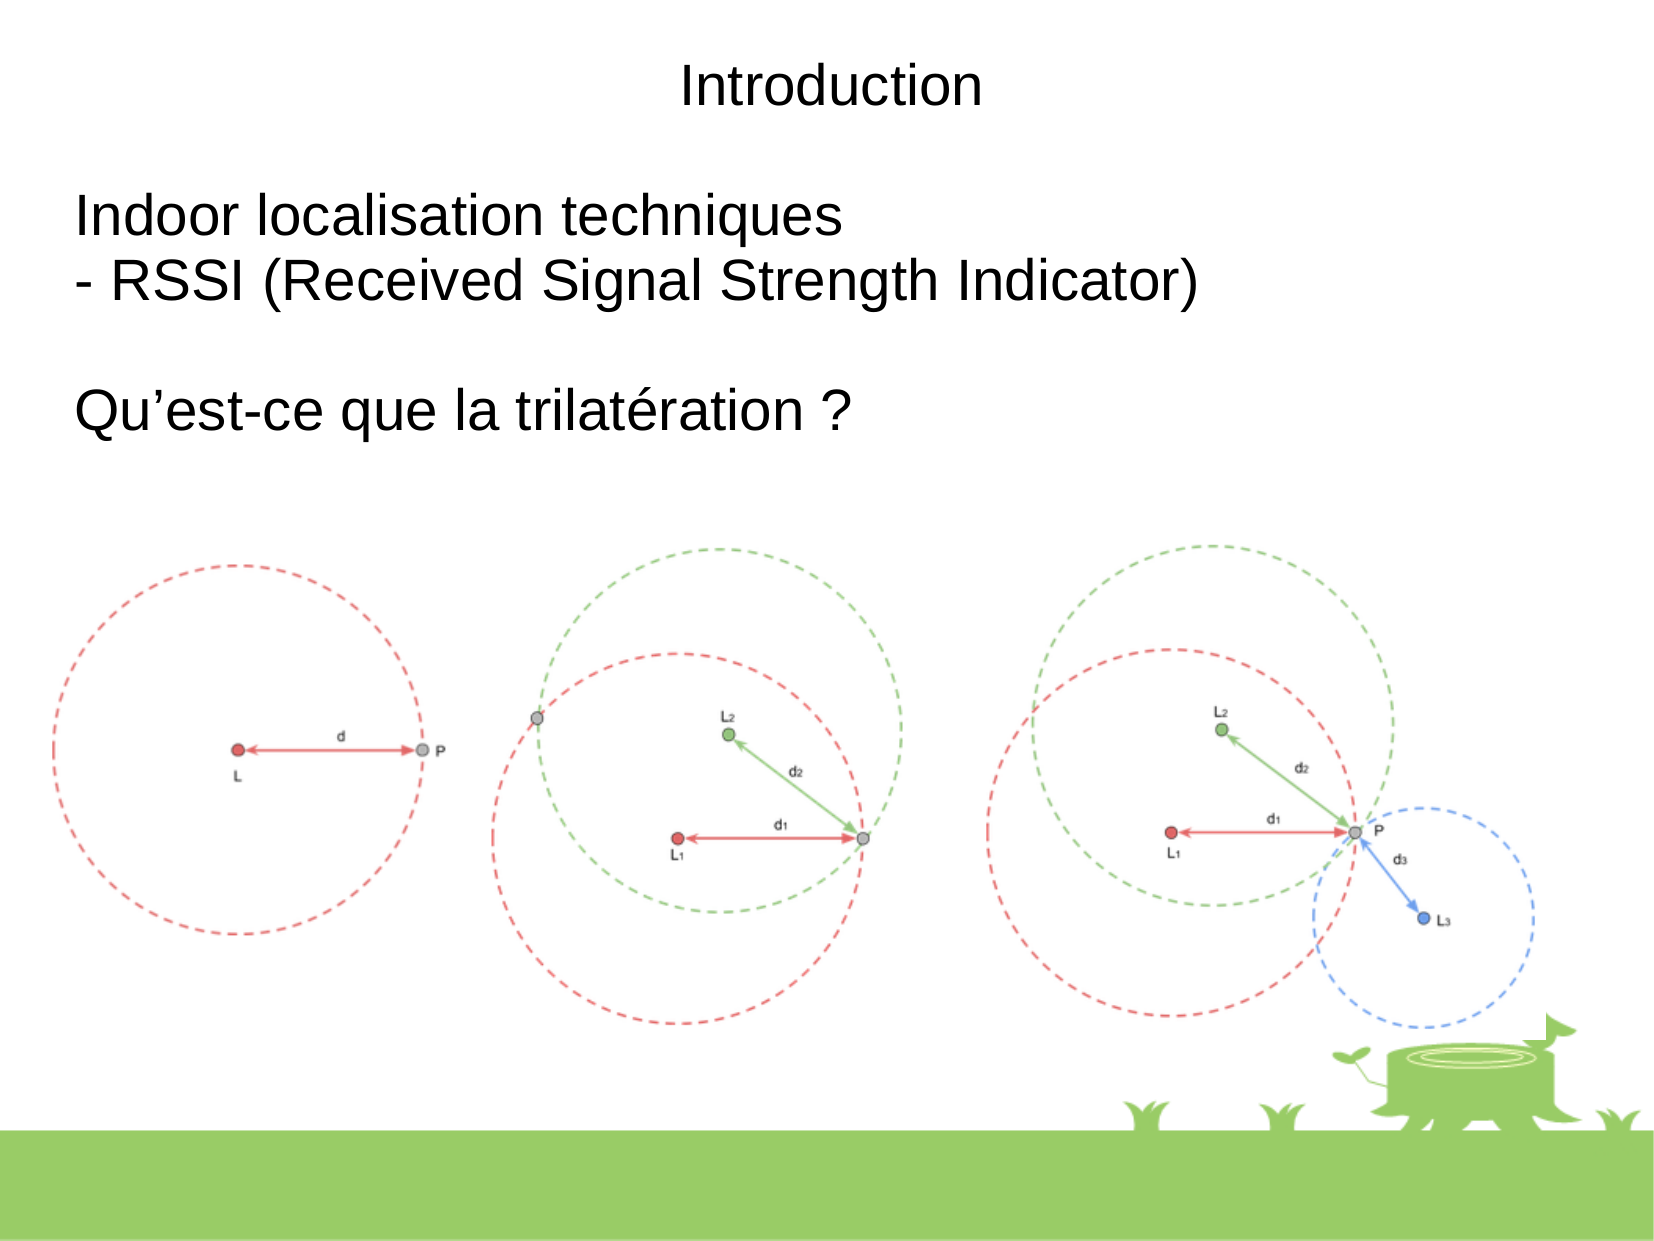

Introduction
Indoor localisation techniques
- RSSI (Received Signal Strength Indicator)
Qu’est-ce que la trilatération ?